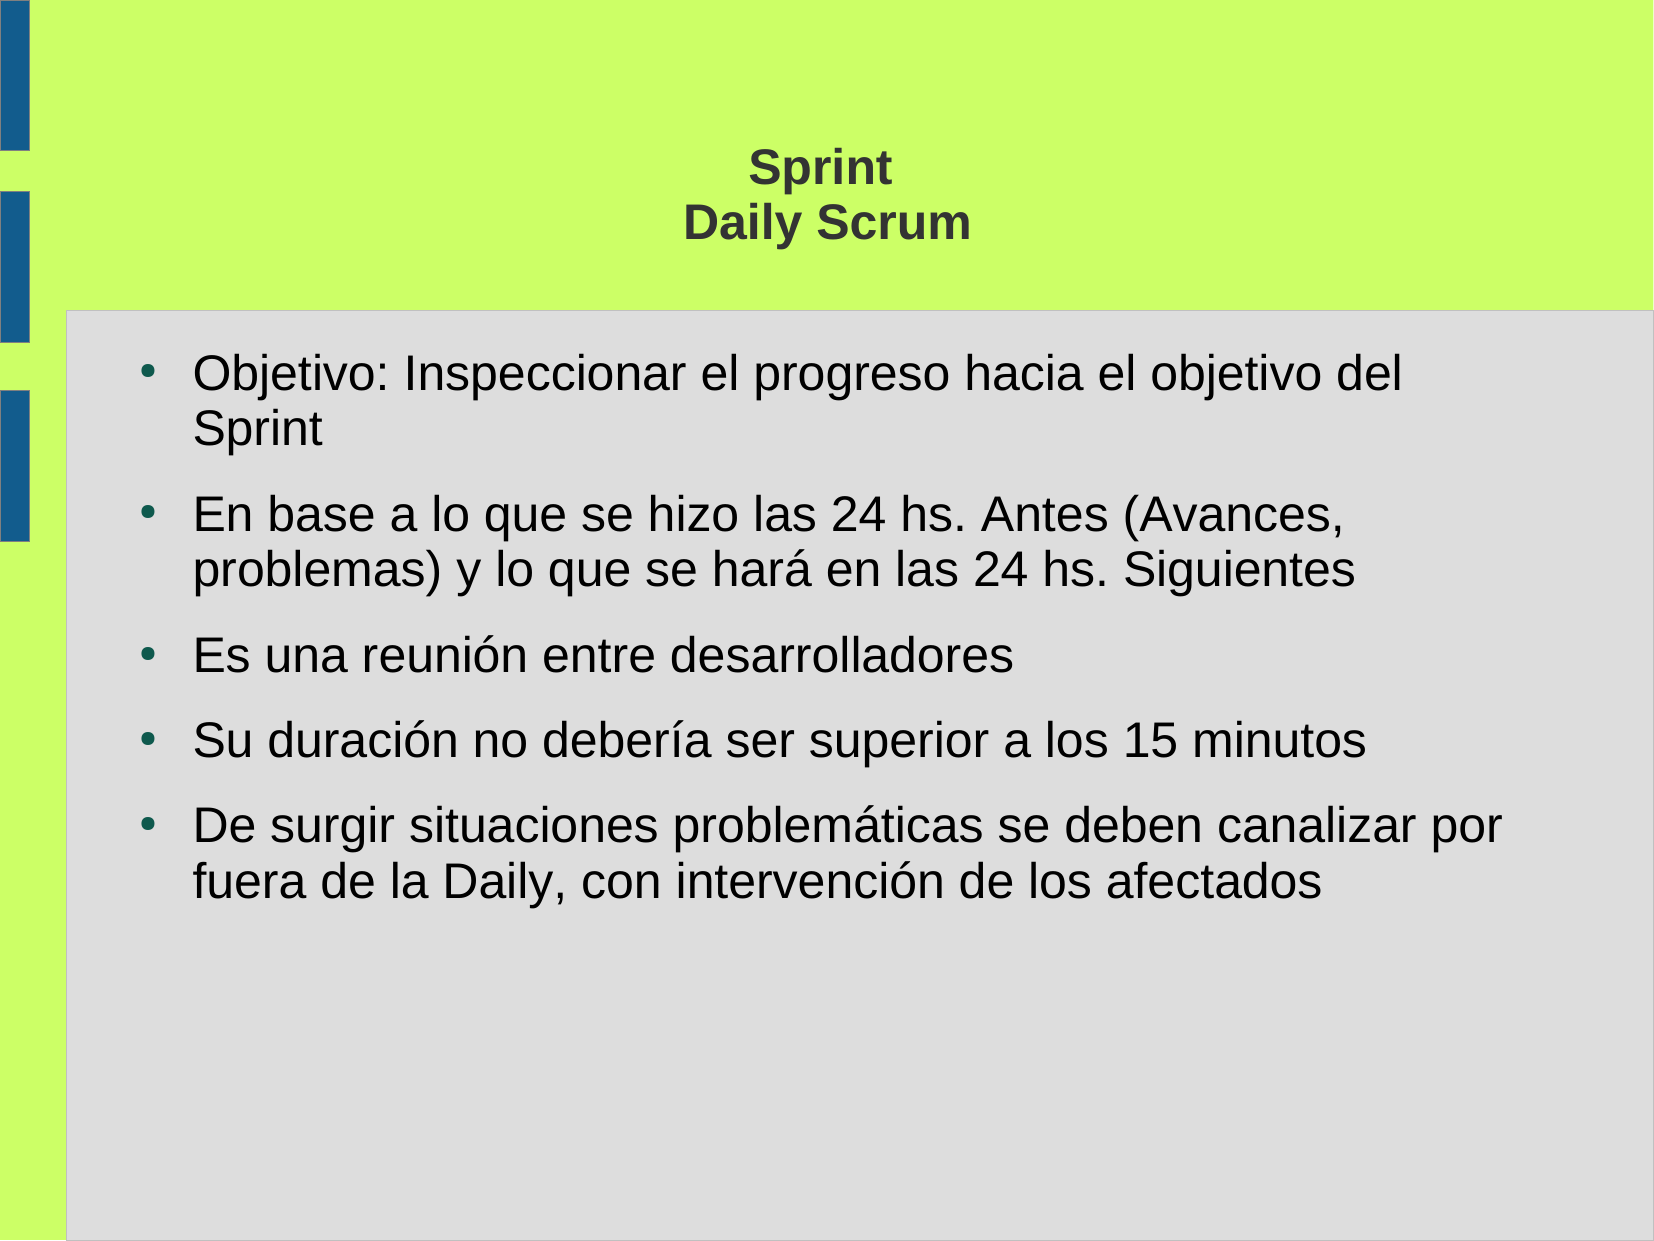

# Sprint Daily Scrum
Objetivo: Inspeccionar el progreso hacia el objetivo del Sprint
En base a lo que se hizo las 24 hs. Antes (Avances, problemas) y lo que se hará en las 24 hs. Siguientes
Es una reunión entre desarrolladores
Su duración no debería ser superior a los 15 minutos
De surgir situaciones problemáticas se deben canalizar por fuera de la Daily, con intervención de los afectados